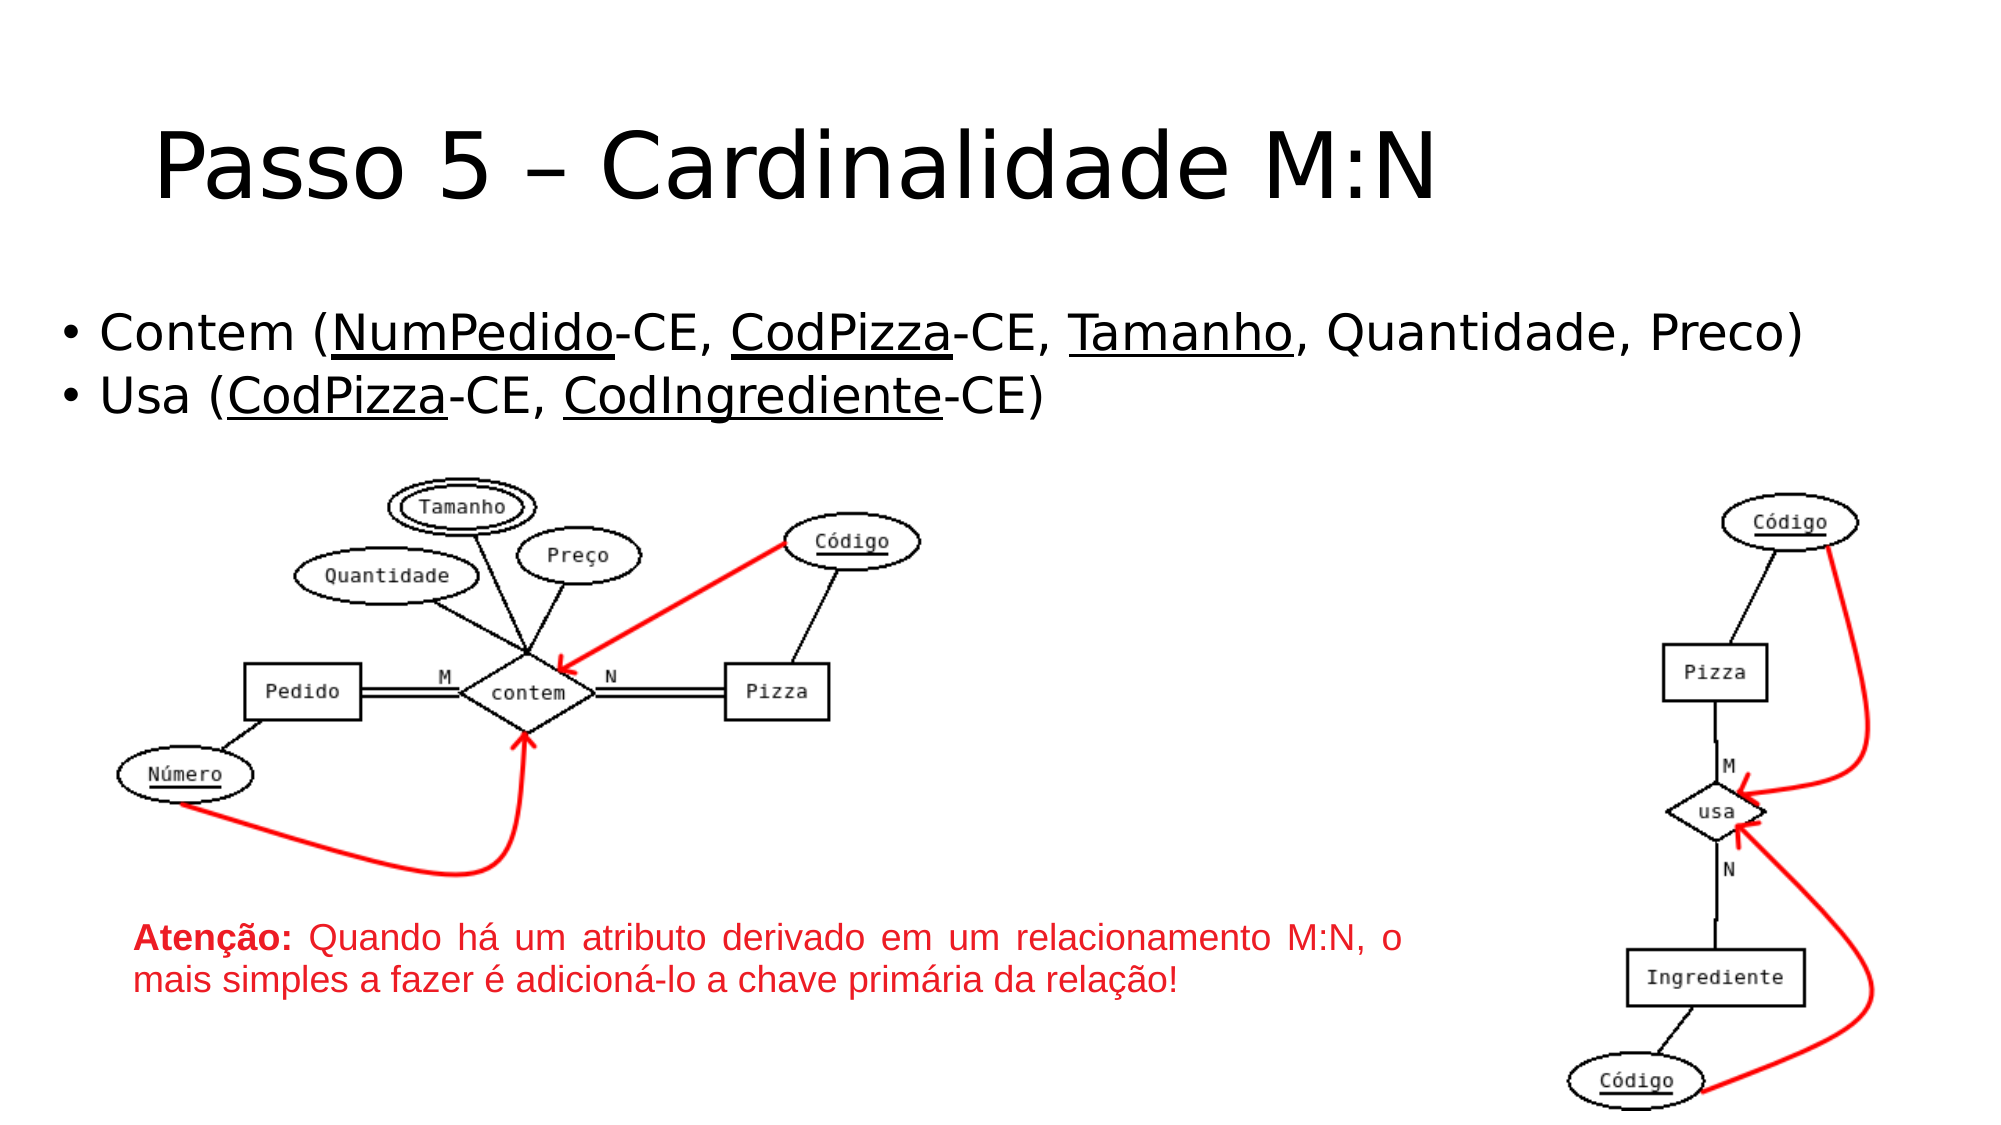

# Passo 5 – Cardinalidade M:N
Contem (NumPedido-CE, CodPizza-CE, Tamanho, Quantidade, Preco)
Usa (CodPizza-CE, CodIngrediente-CE)
Atenção: Quando há um atributo derivado em um relacionamento M:N, o mais simples a fazer é adicioná-lo a chave primária da relação!